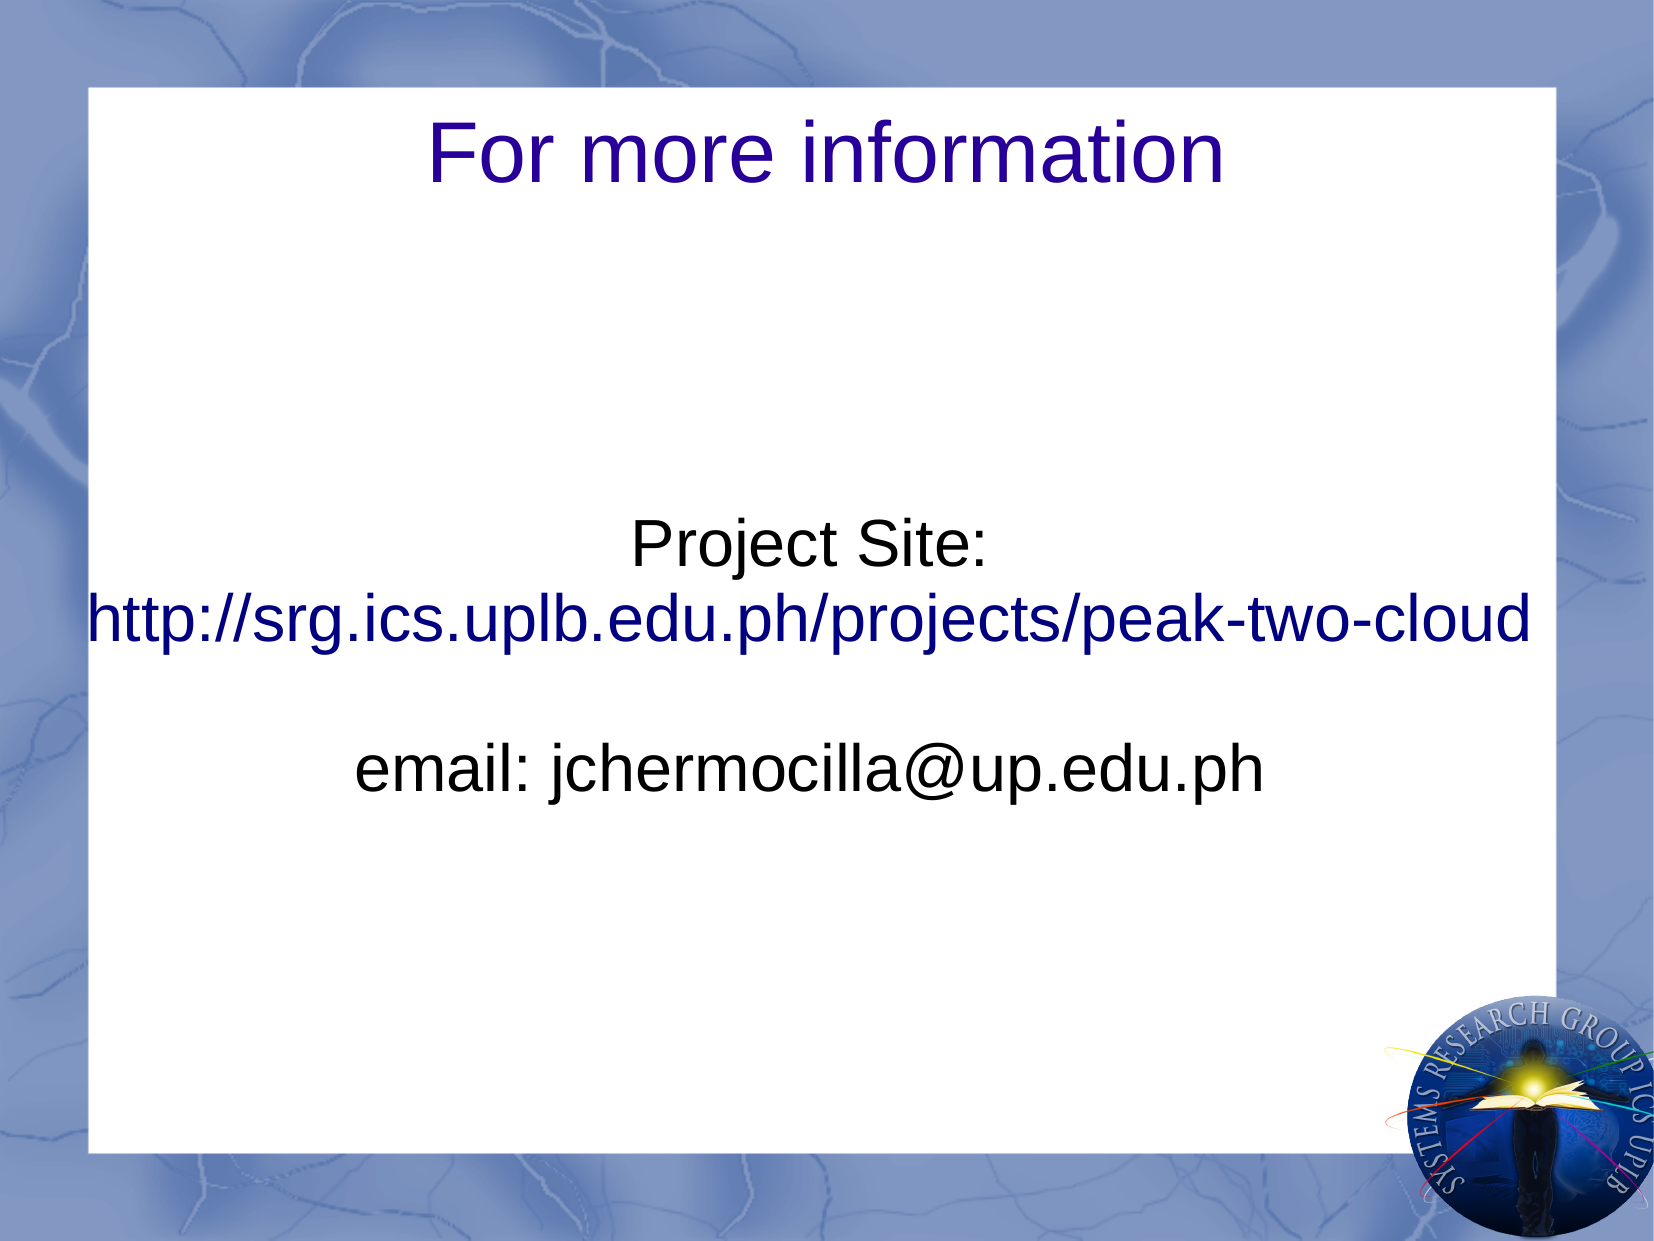

# For more information
Project Site:
http://srg.ics.uplb.edu.ph/projects/peak-two-cloud
email: jchermocilla@up.edu.ph